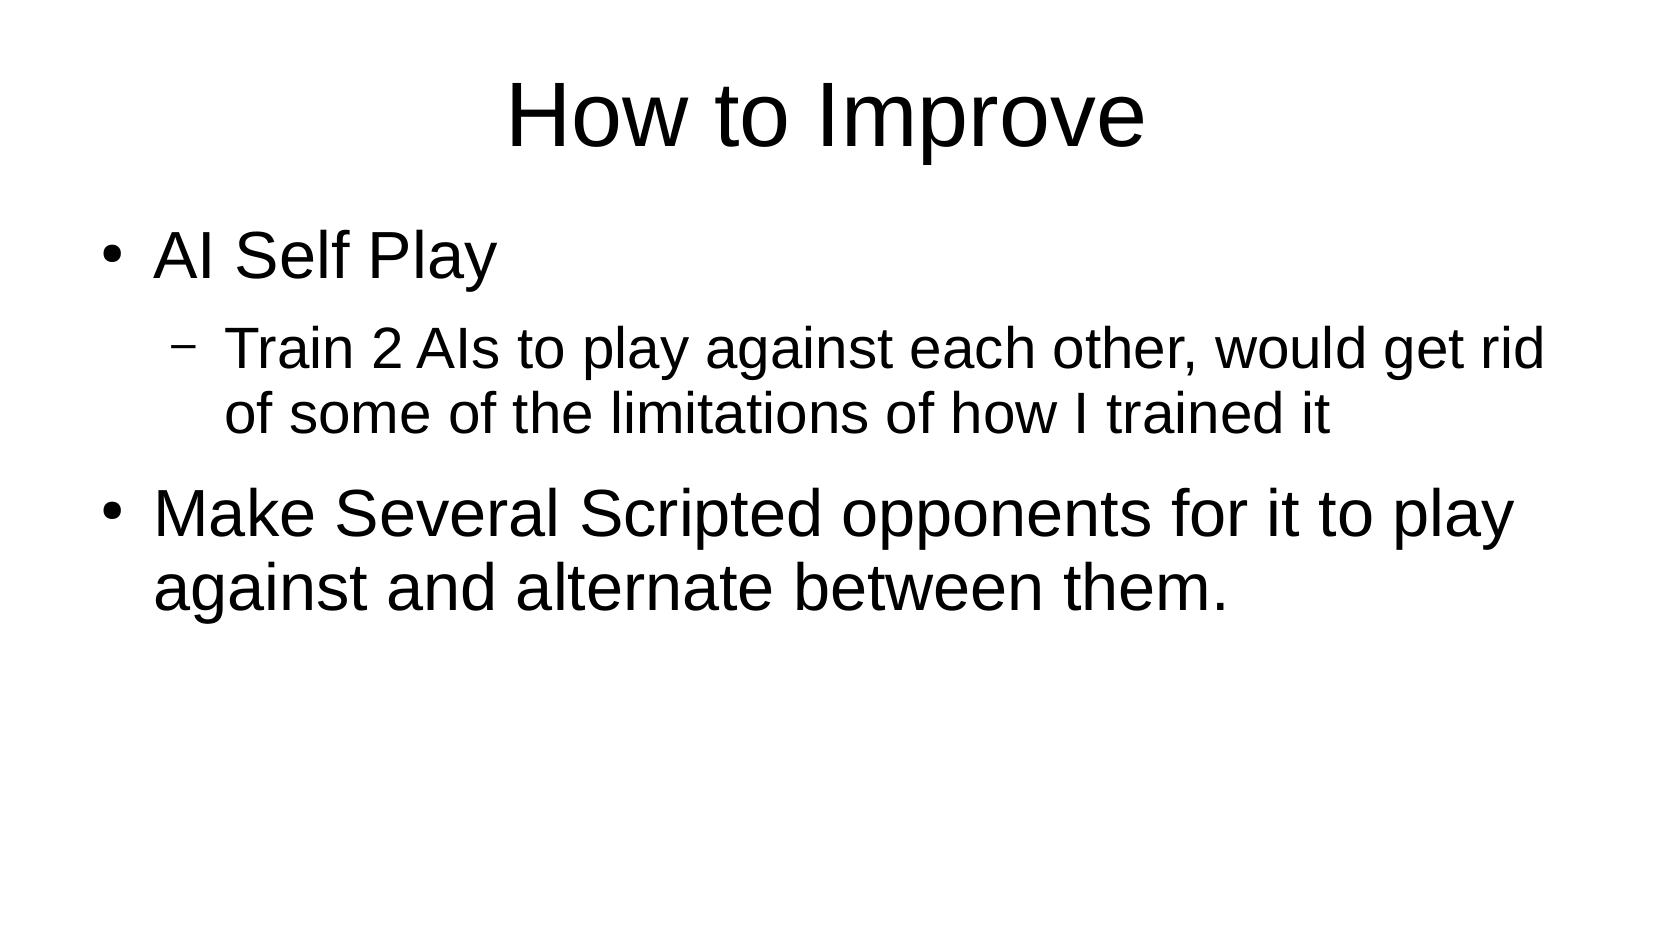

# How to Improve
AI Self Play
Train 2 AIs to play against each other, would get rid of some of the limitations of how I trained it
Make Several Scripted opponents for it to play against and alternate between them.